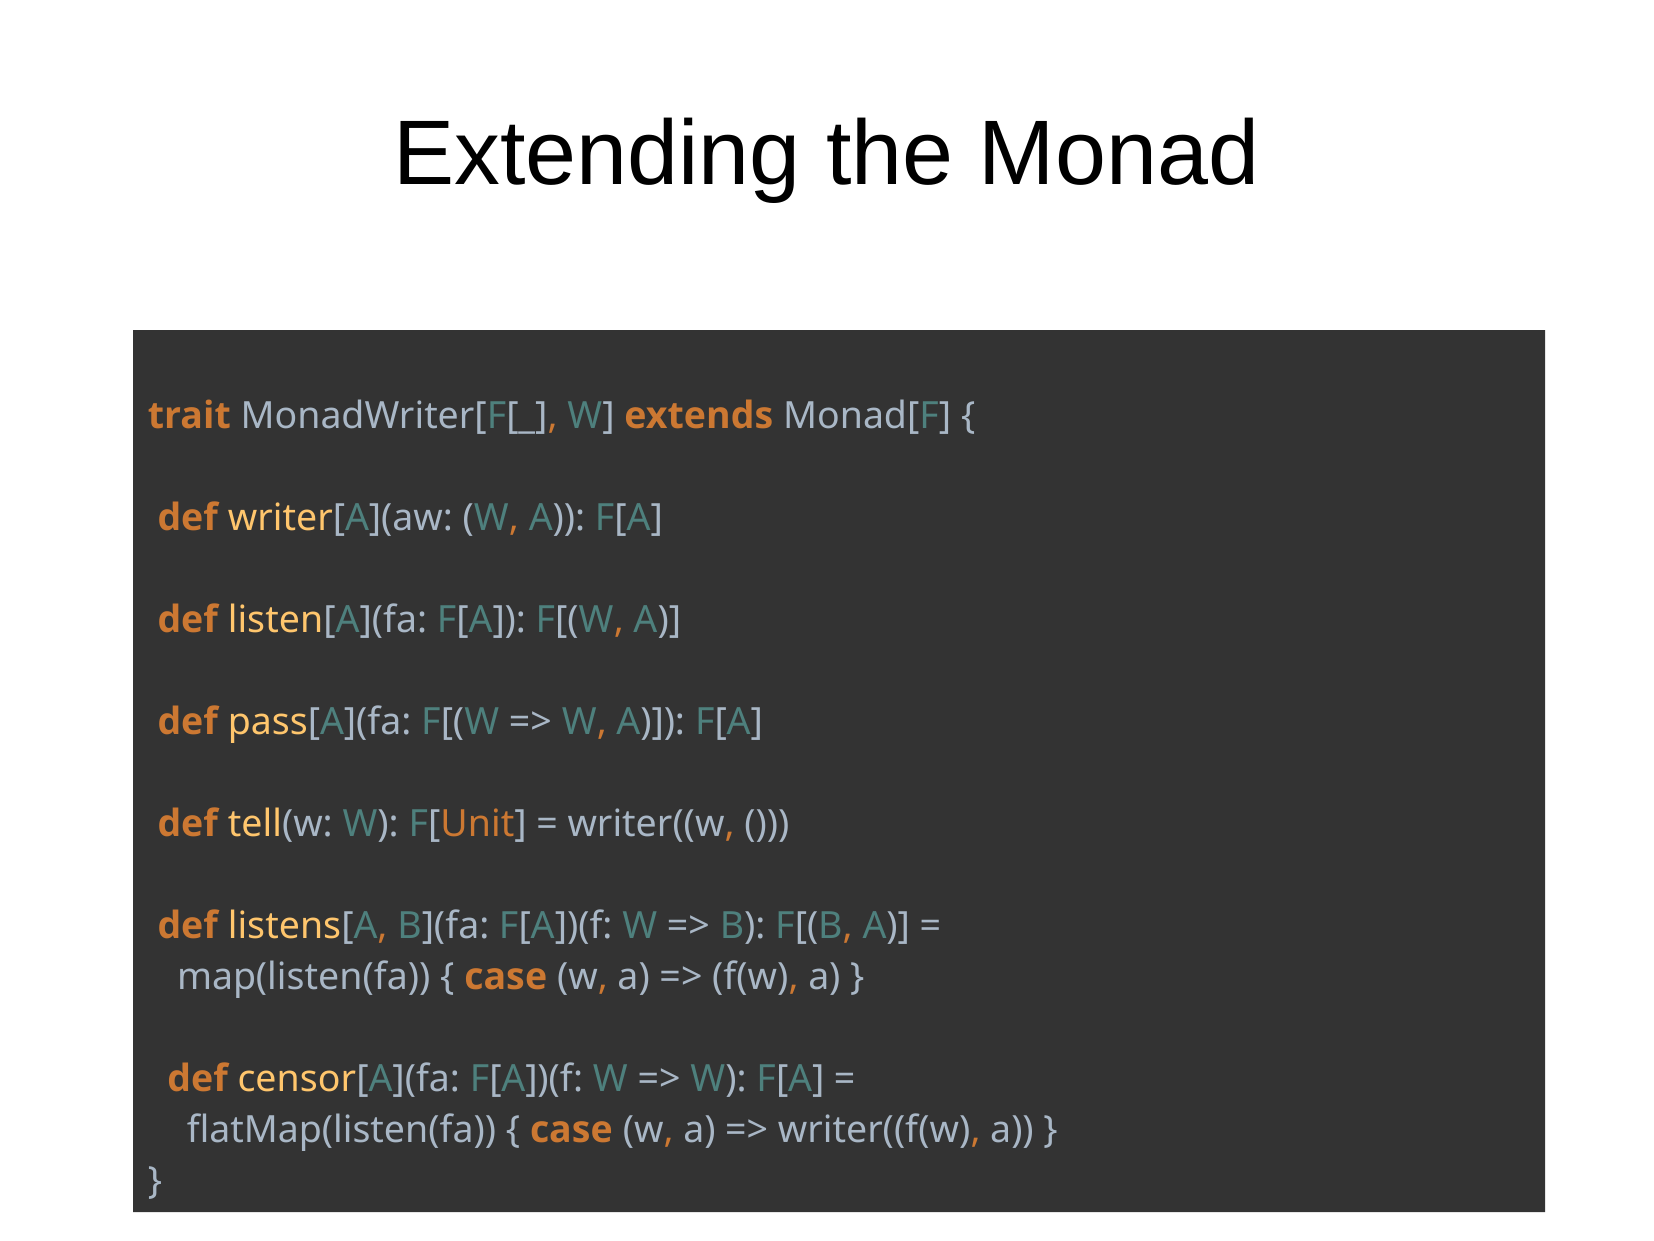

# Extending the Monad
trait MonadWriter[F[_], W] extends Monad[F] {
 def writer[A](aw: (W, A)): F[A]
 def listen[A](fa: F[A]): F[(W, A)]
 def pass[A](fa: F[(W => W, A)]): F[A]
 def tell(w: W): F[Unit] = writer((w, ()))
 def listens[A, B](fa: F[A])(f: W => B): F[(B, A)] =
 map(listen(fa)) { case (w, a) => (f(w), a) }
 def censor[A](fa: F[A])(f: W => W): F[A] =
 flatMap(listen(fa)) { case (w, a) => writer((f(w), a)) }
}